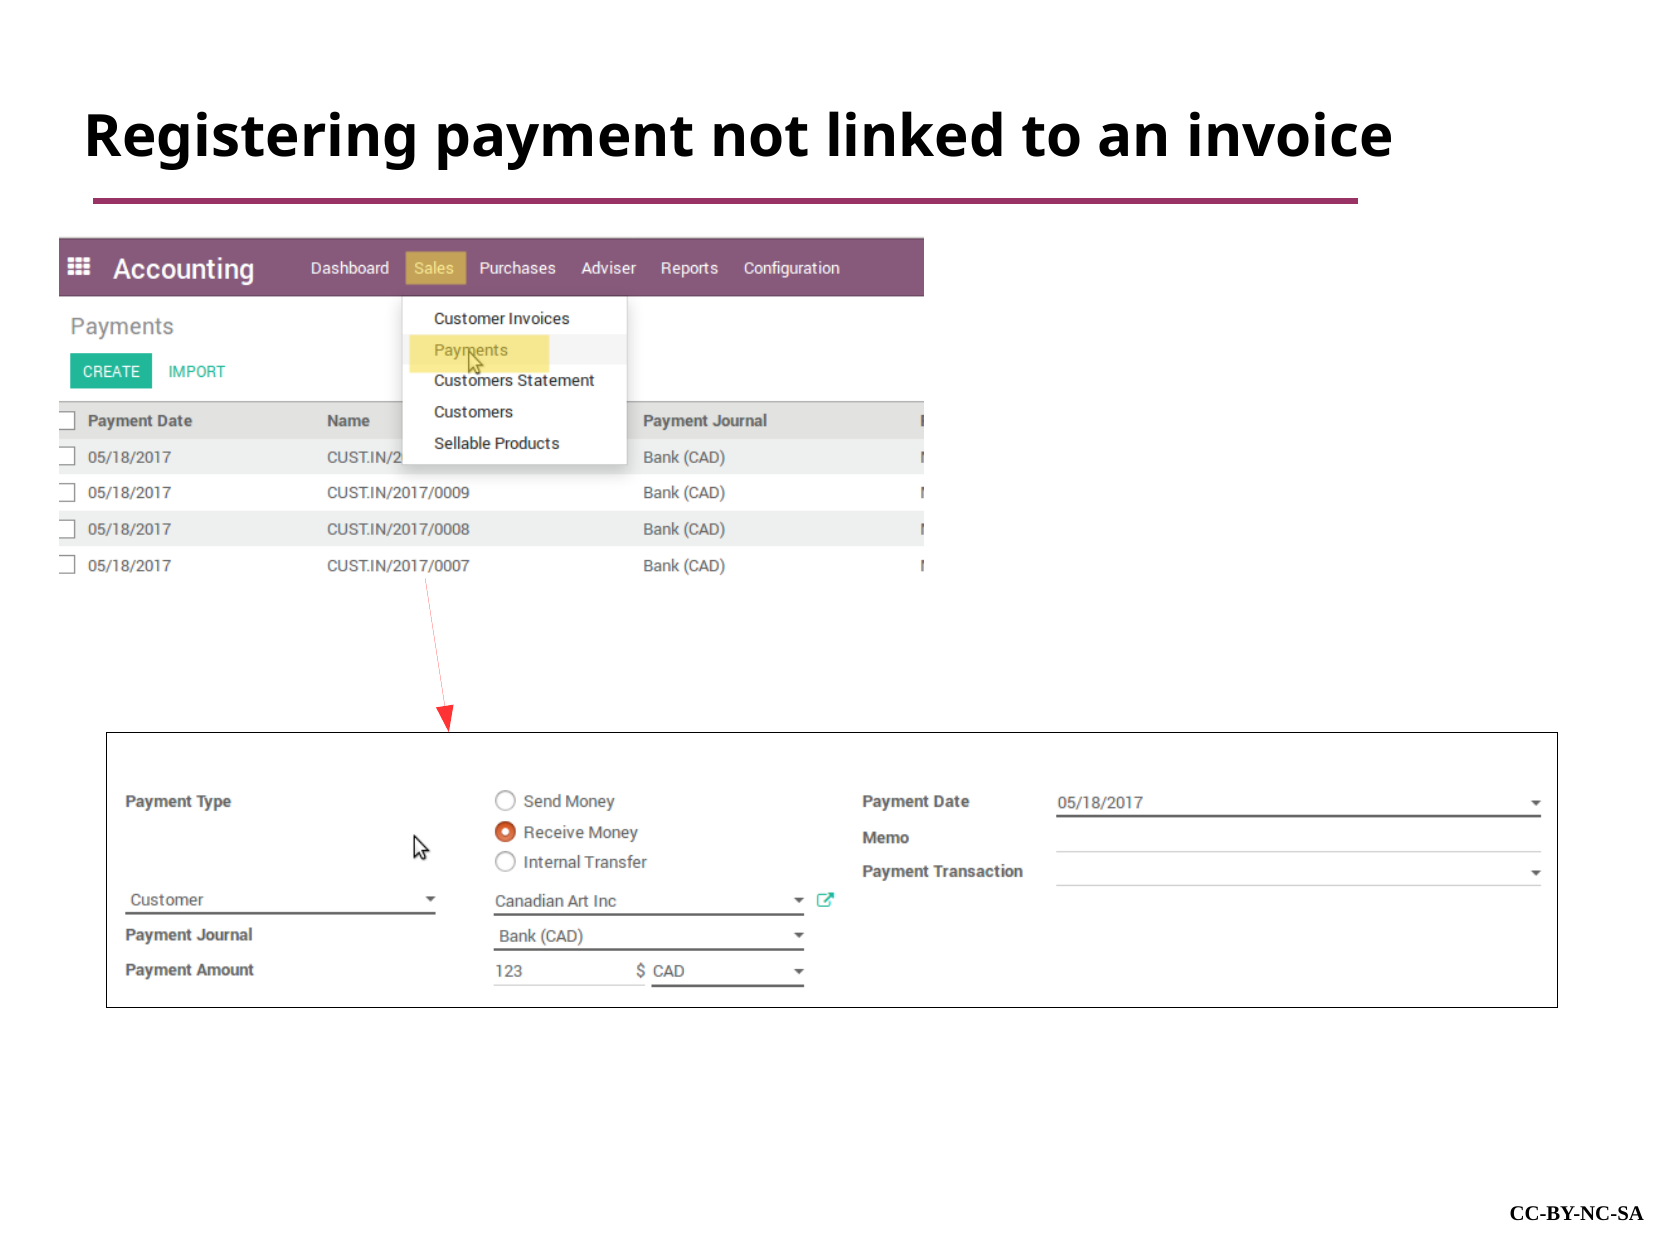

# Registering payment not linked to an invoice